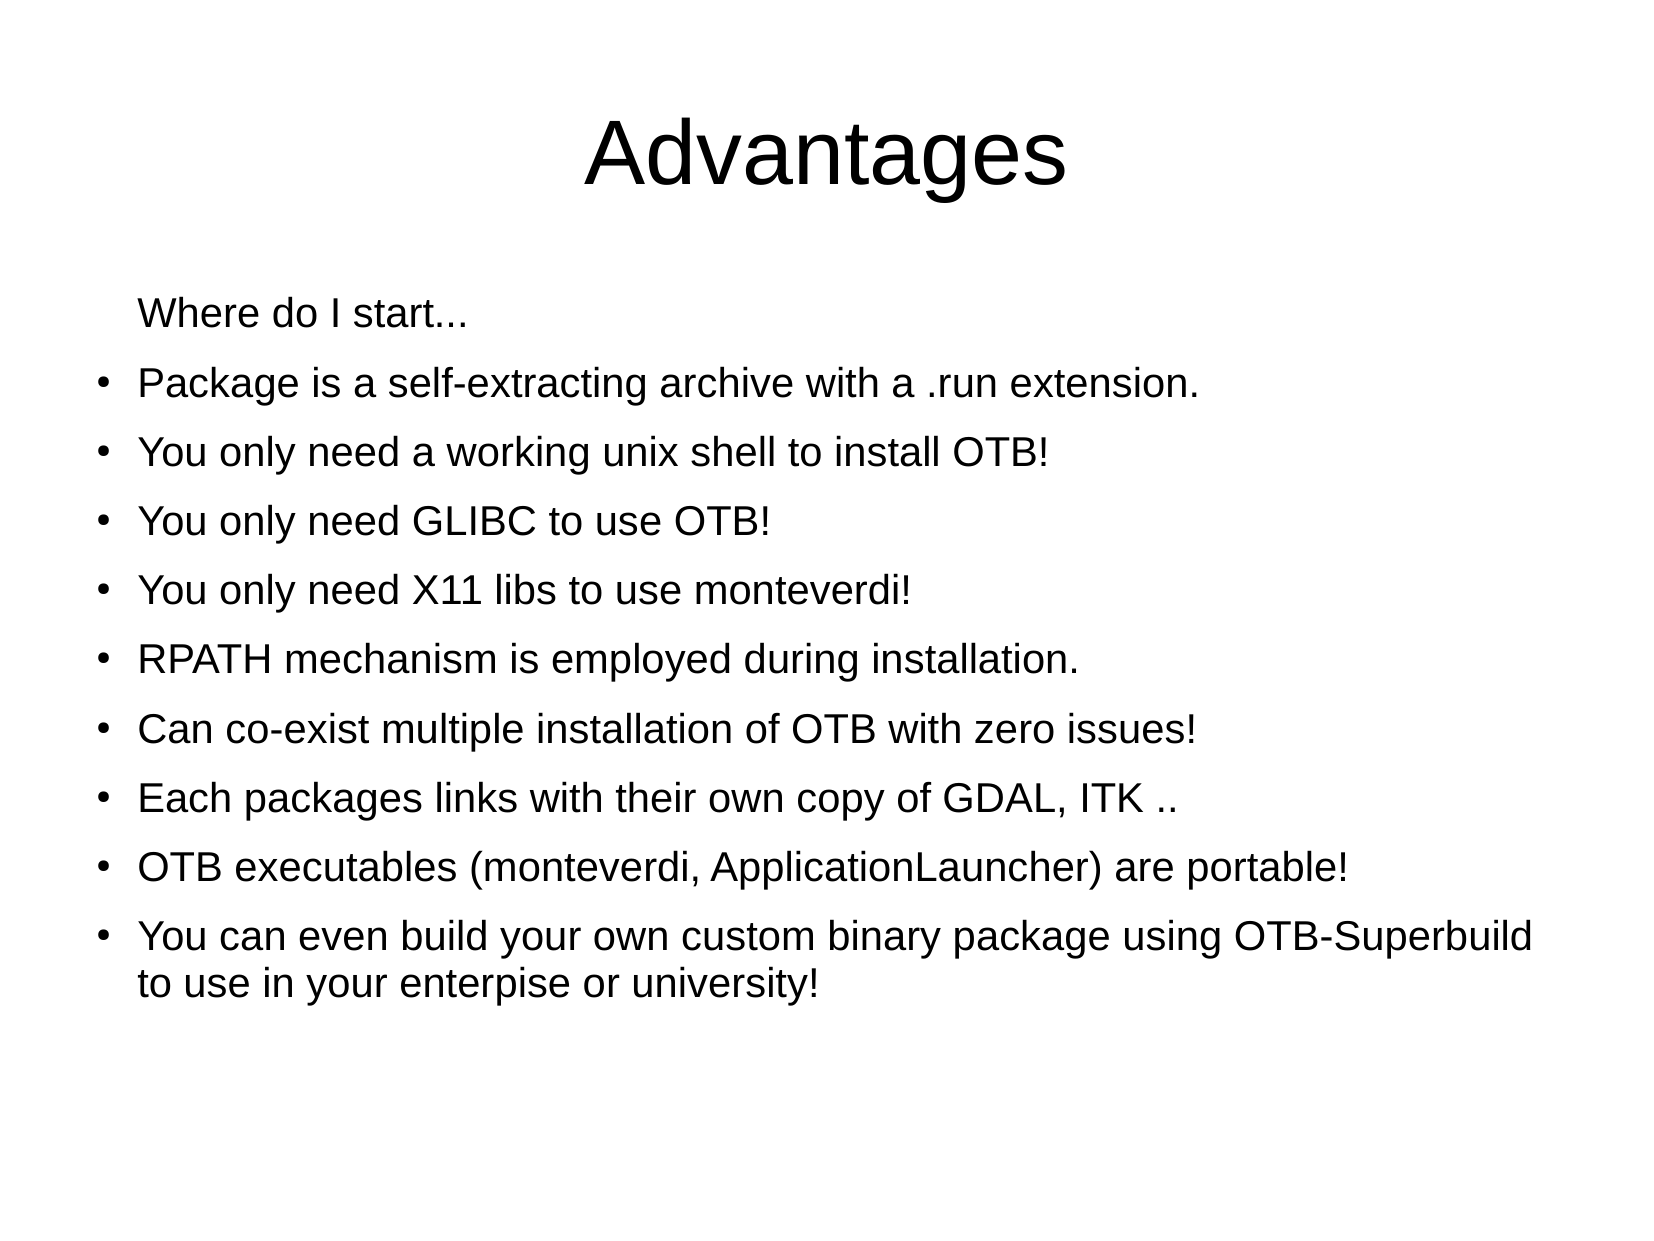

# Advantages
Where do I start...
Package is a self-extracting archive with a .run extension.
You only need a working unix shell to install OTB!
You only need GLIBC to use OTB!
You only need X11 libs to use monteverdi!
RPATH mechanism is employed during installation.
Can co-exist multiple installation of OTB with zero issues!
Each packages links with their own copy of GDAL, ITK ..
OTB executables (monteverdi, ApplicationLauncher) are portable!
You can even build your own custom binary package using OTB-Superbuild to use in your enterpise or university!